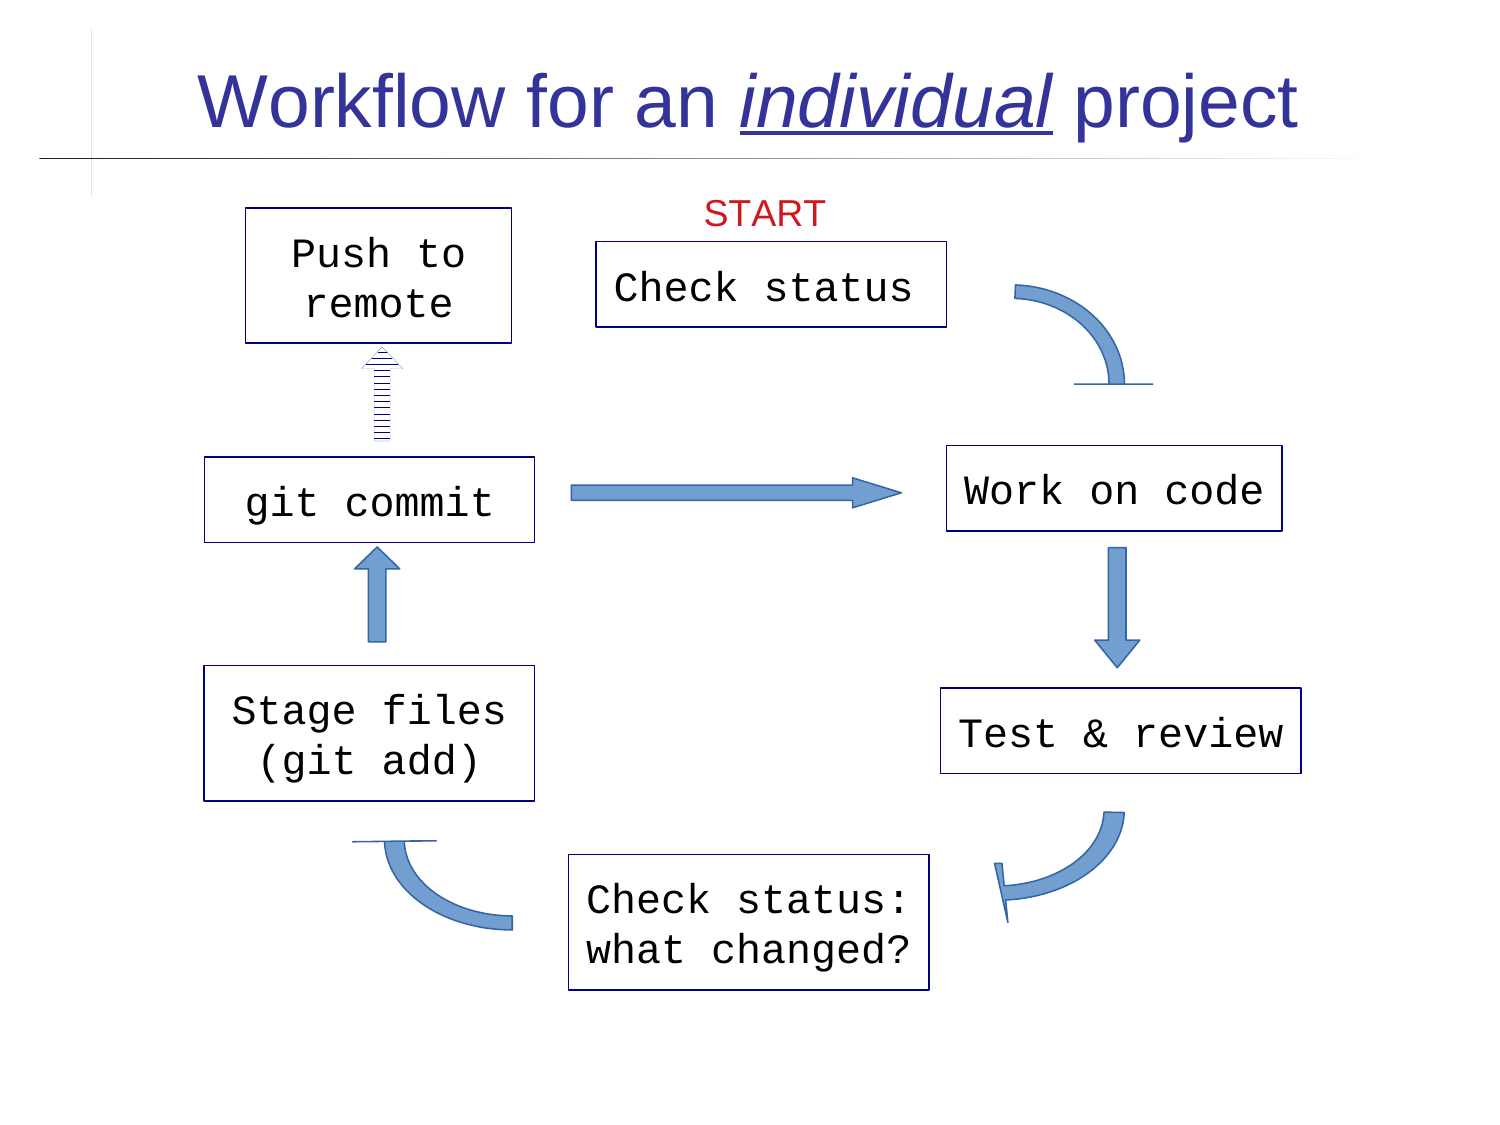

# Workflow for an individual project
START
Push to
remote
Check status
Work on code
git commit
Stage files
(git add)
Test & review
Check status:
what changed?